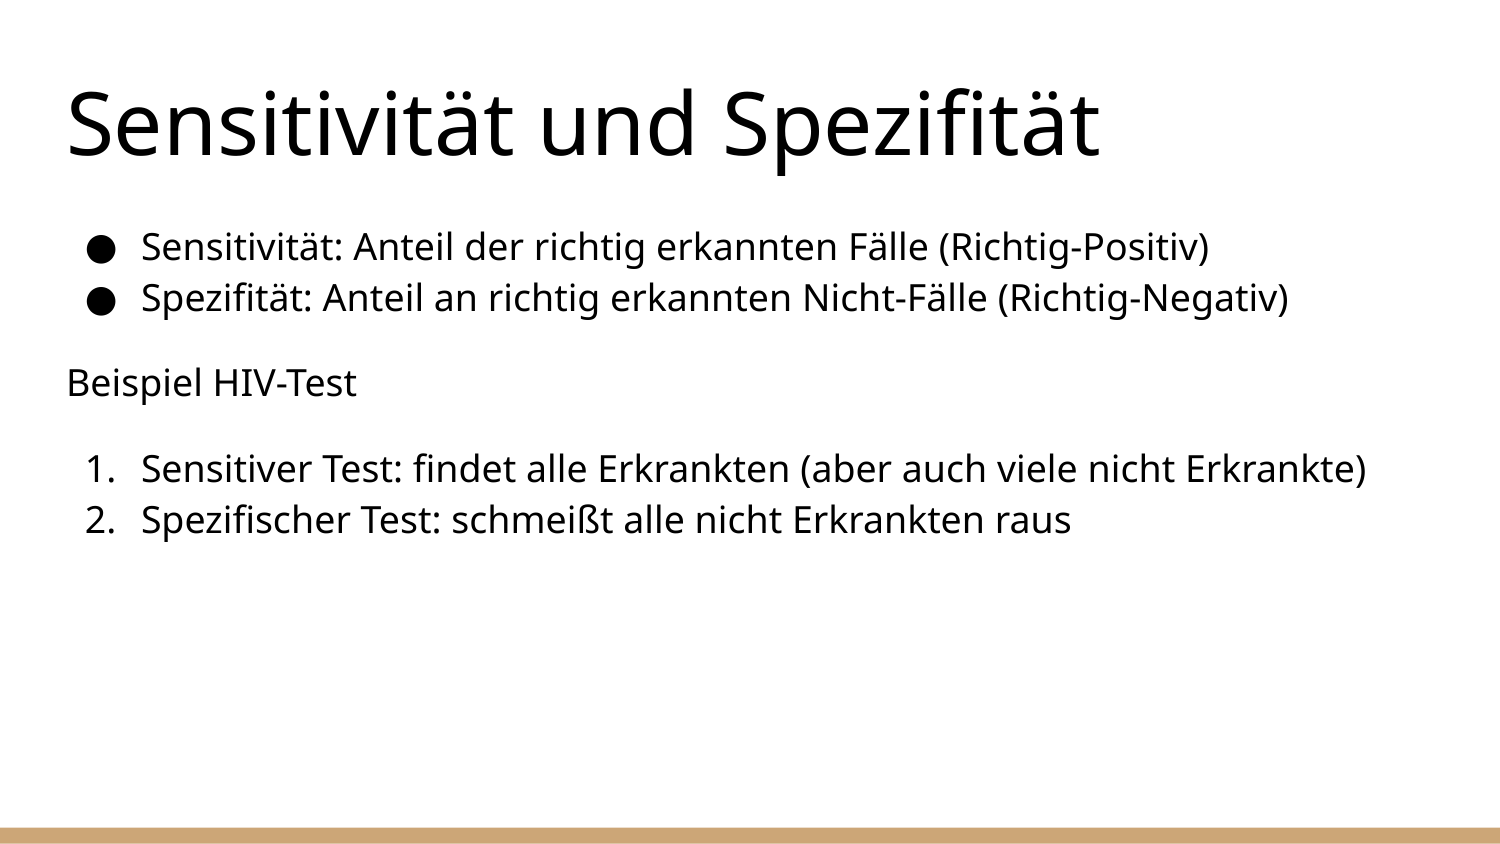

# Sensitivität und Spezifität
Sensitivität: Anteil der richtig erkannten Fälle (Richtig-Positiv)
Spezifität: Anteil an richtig erkannten Nicht-Fälle (Richtig-Negativ)
Beispiel HIV-Test
Sensitiver Test: findet alle Erkrankten (aber auch viele nicht Erkrankte)
Spezifischer Test: schmeißt alle nicht Erkrankten raus